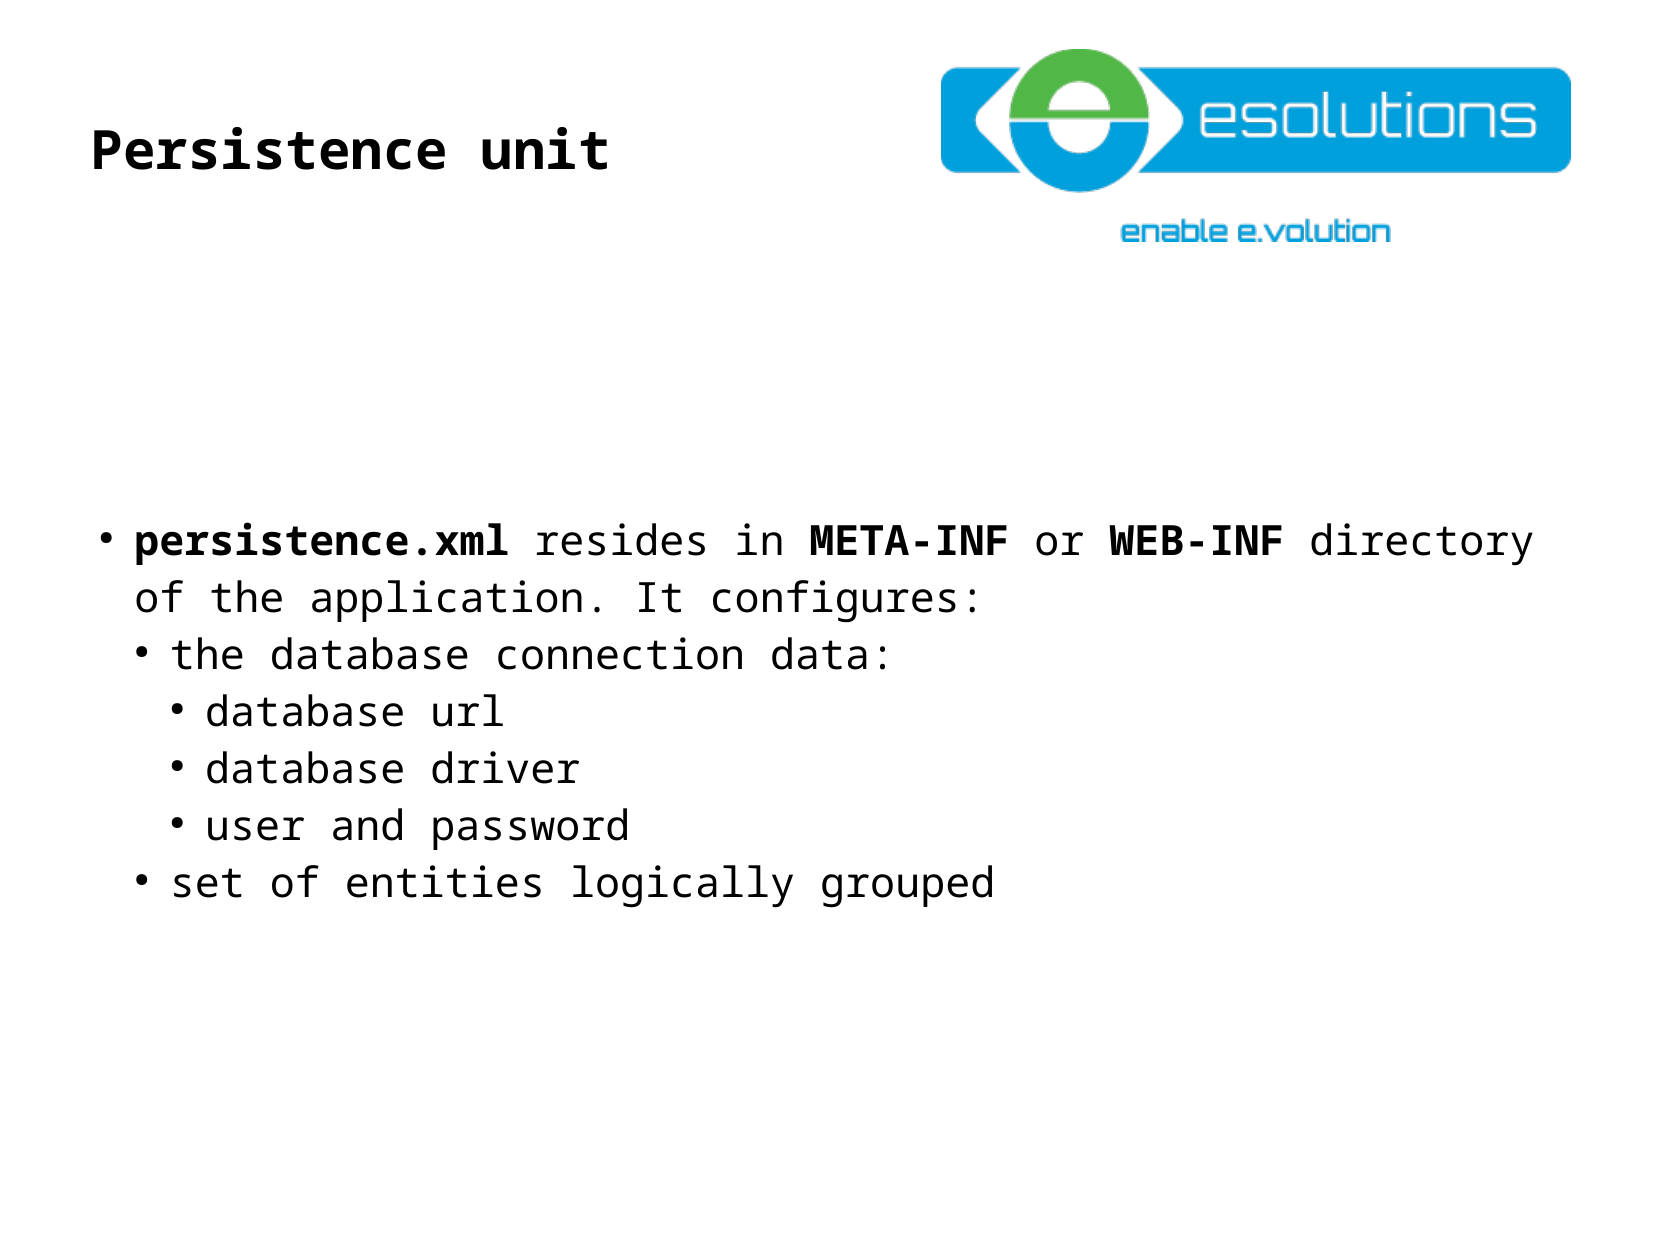

#
Persistence unit
persistence.xml resides in META-INF or WEB-INF directory of the application. It configures:
the database connection data:
database url
database driver
user and password
set of entities logically grouped